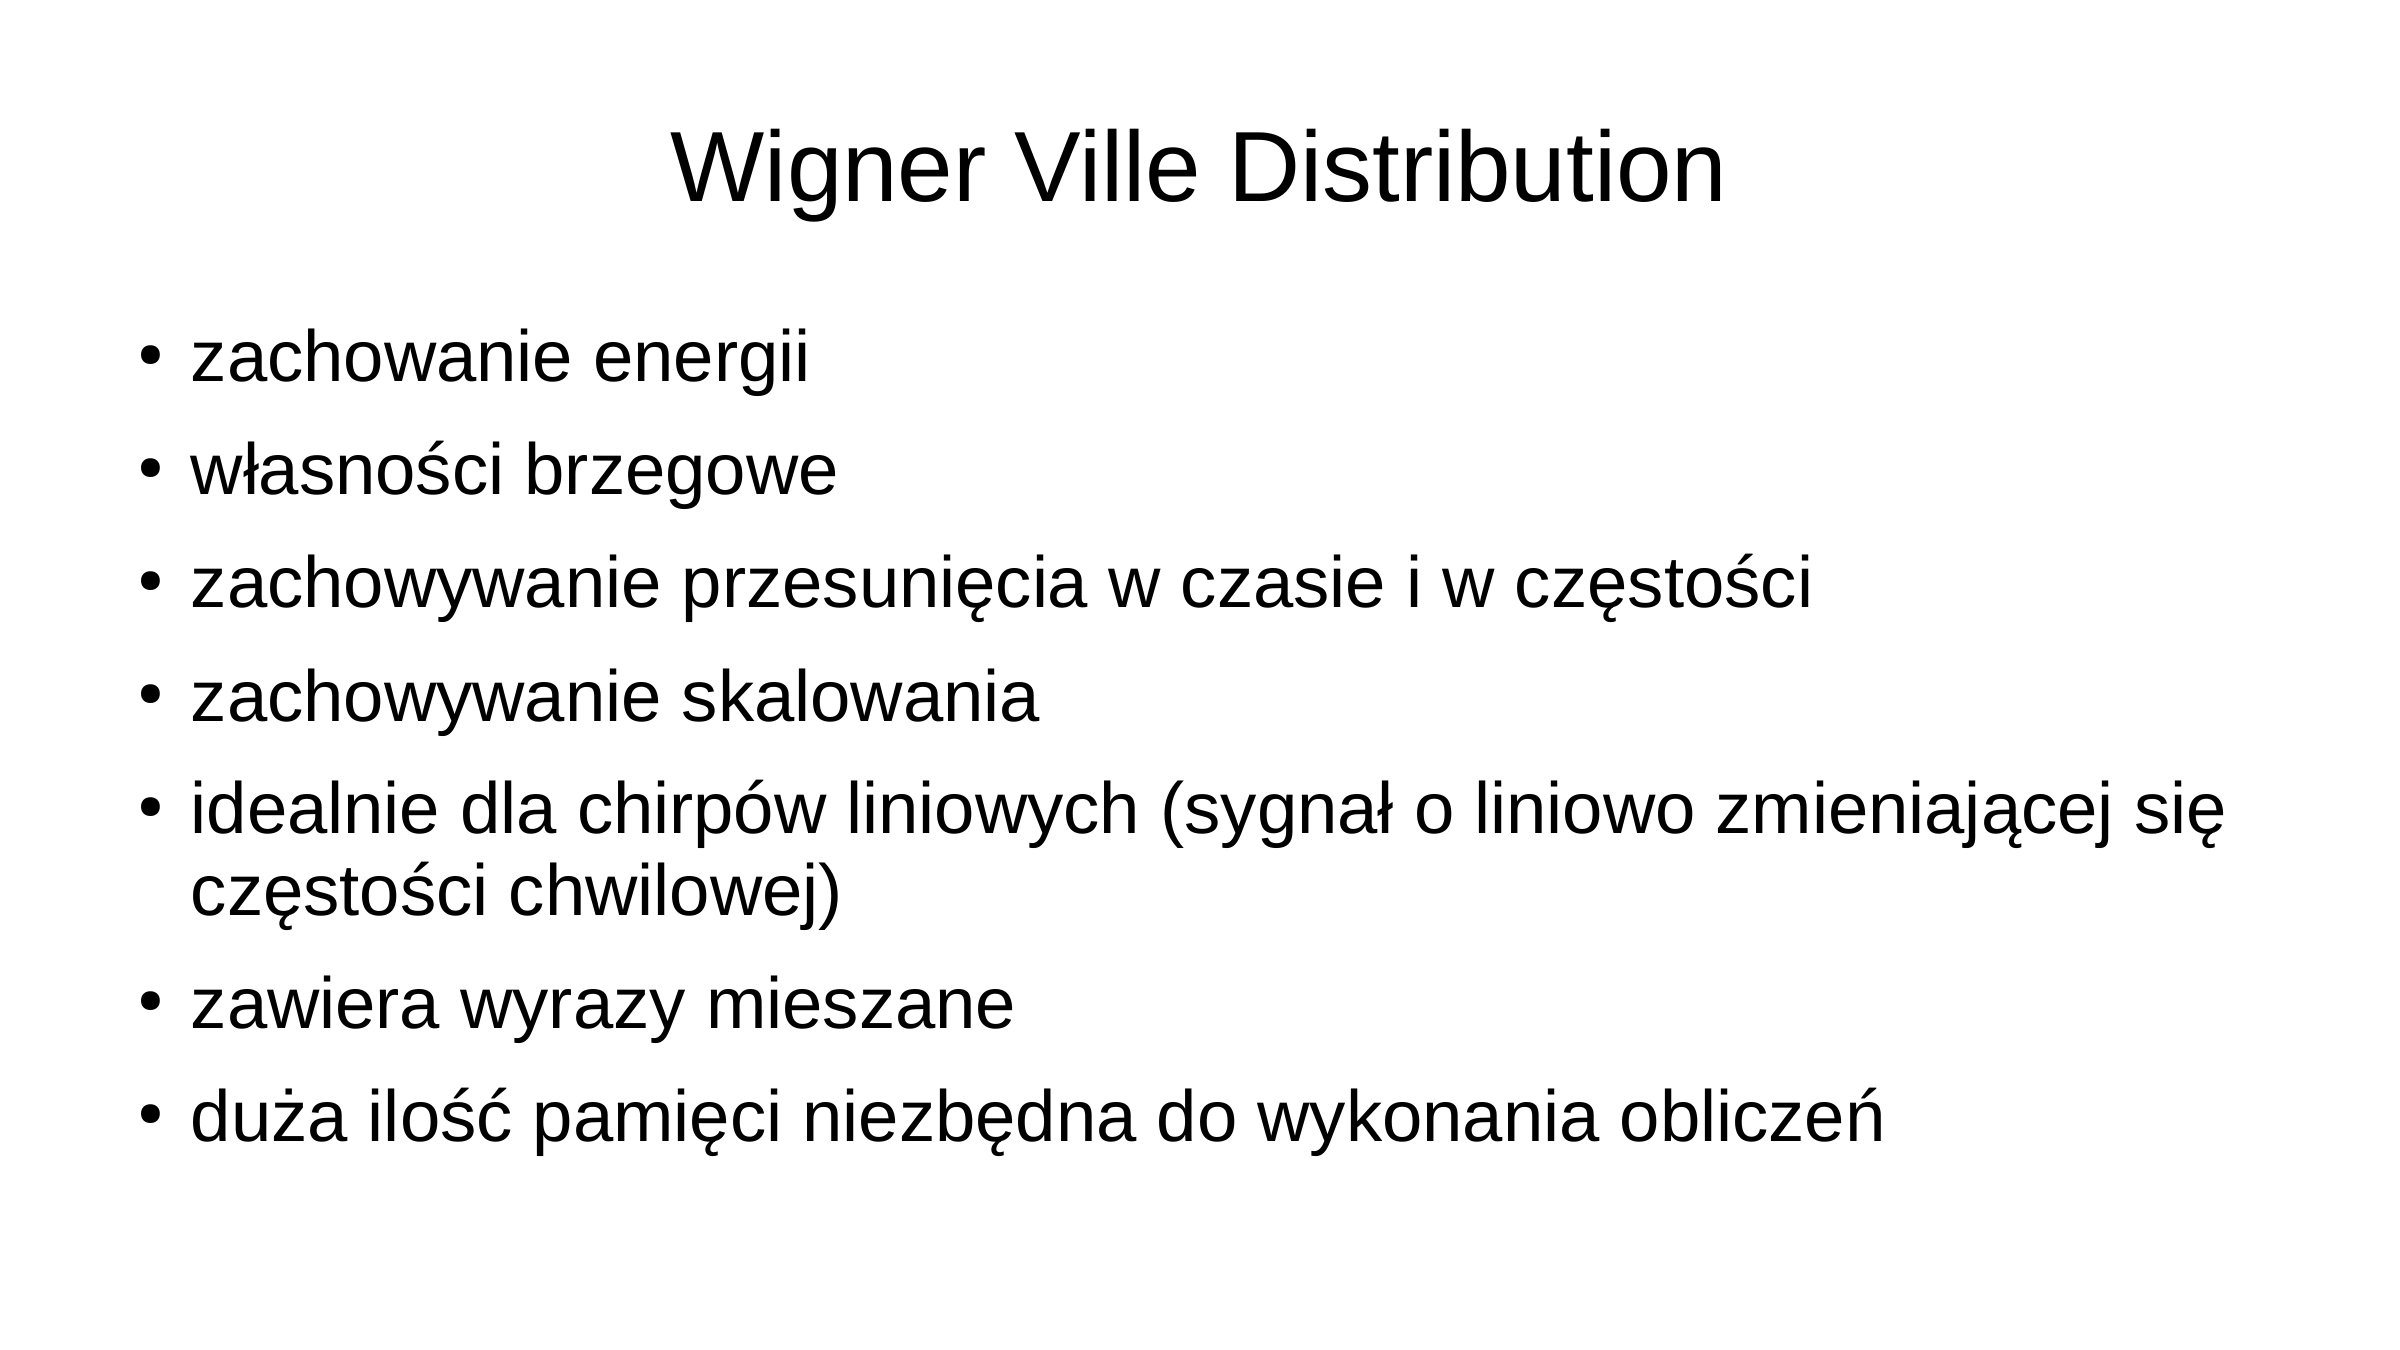

# Wigner Ville Distribution
zachowanie energii
własności brzegowe
zachowywanie przesunięcia w czasie i w częstości
zachowywanie skalowania
idealnie dla chirpów liniowych (sygnał o liniowo zmieniającej się częstości chwilowej)
zawiera wyrazy mieszane
duża ilość pamięci niezbędna do wykonania obliczeń